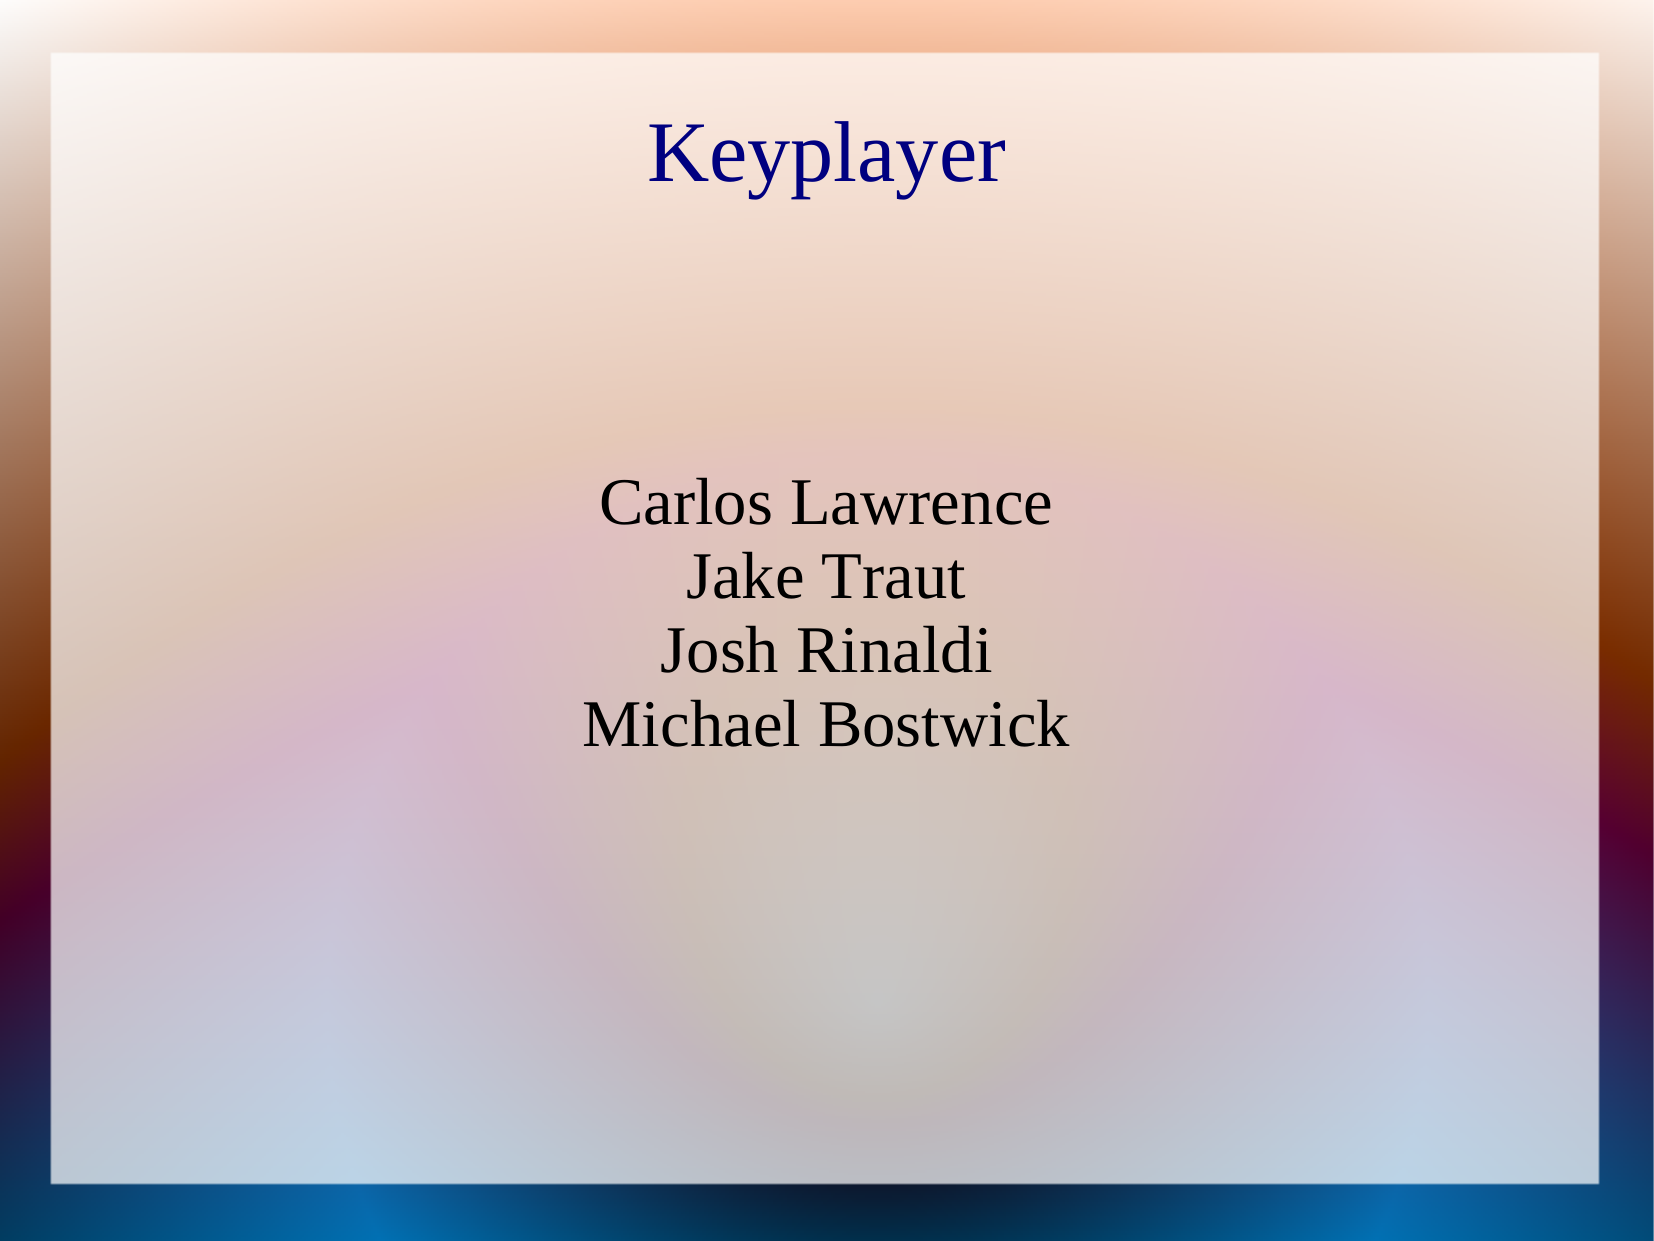

# Keyplayer
Carlos Lawrence
Jake Traut
Josh Rinaldi
Michael Bostwick